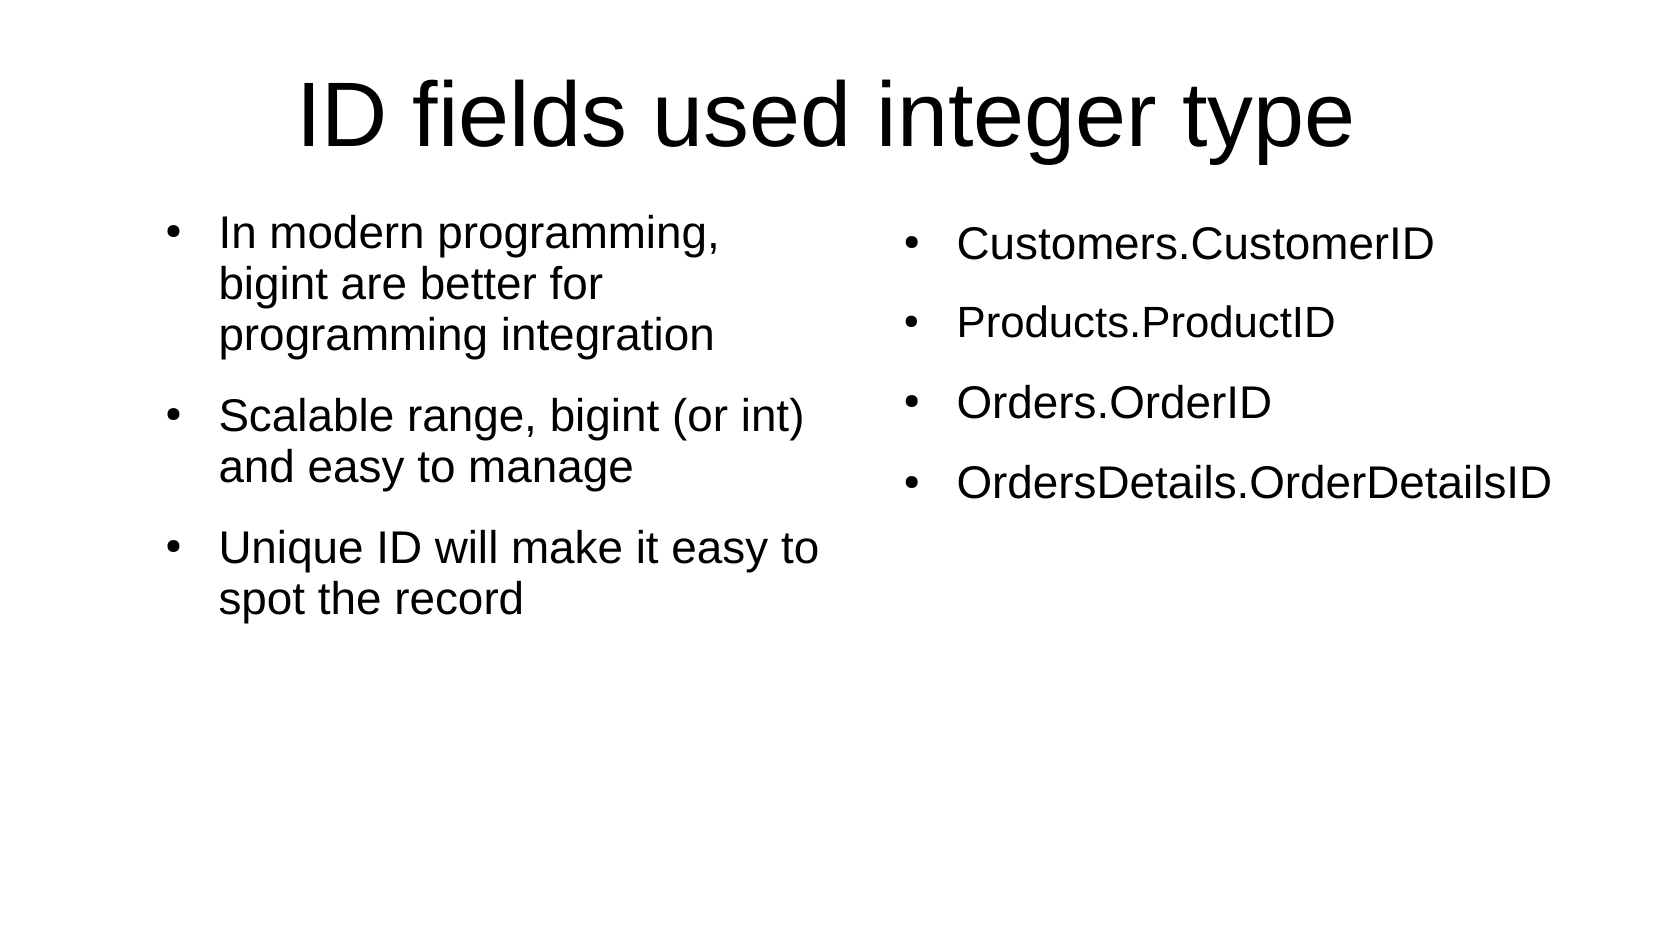

# ID fields used integer type
In modern programming, bigint are better for programming integration
Scalable range, bigint (or int) and easy to manage
Unique ID will make it easy to spot the record
Customers.CustomerID
Products.ProductID
Orders.OrderID
OrdersDetails.OrderDetailsID